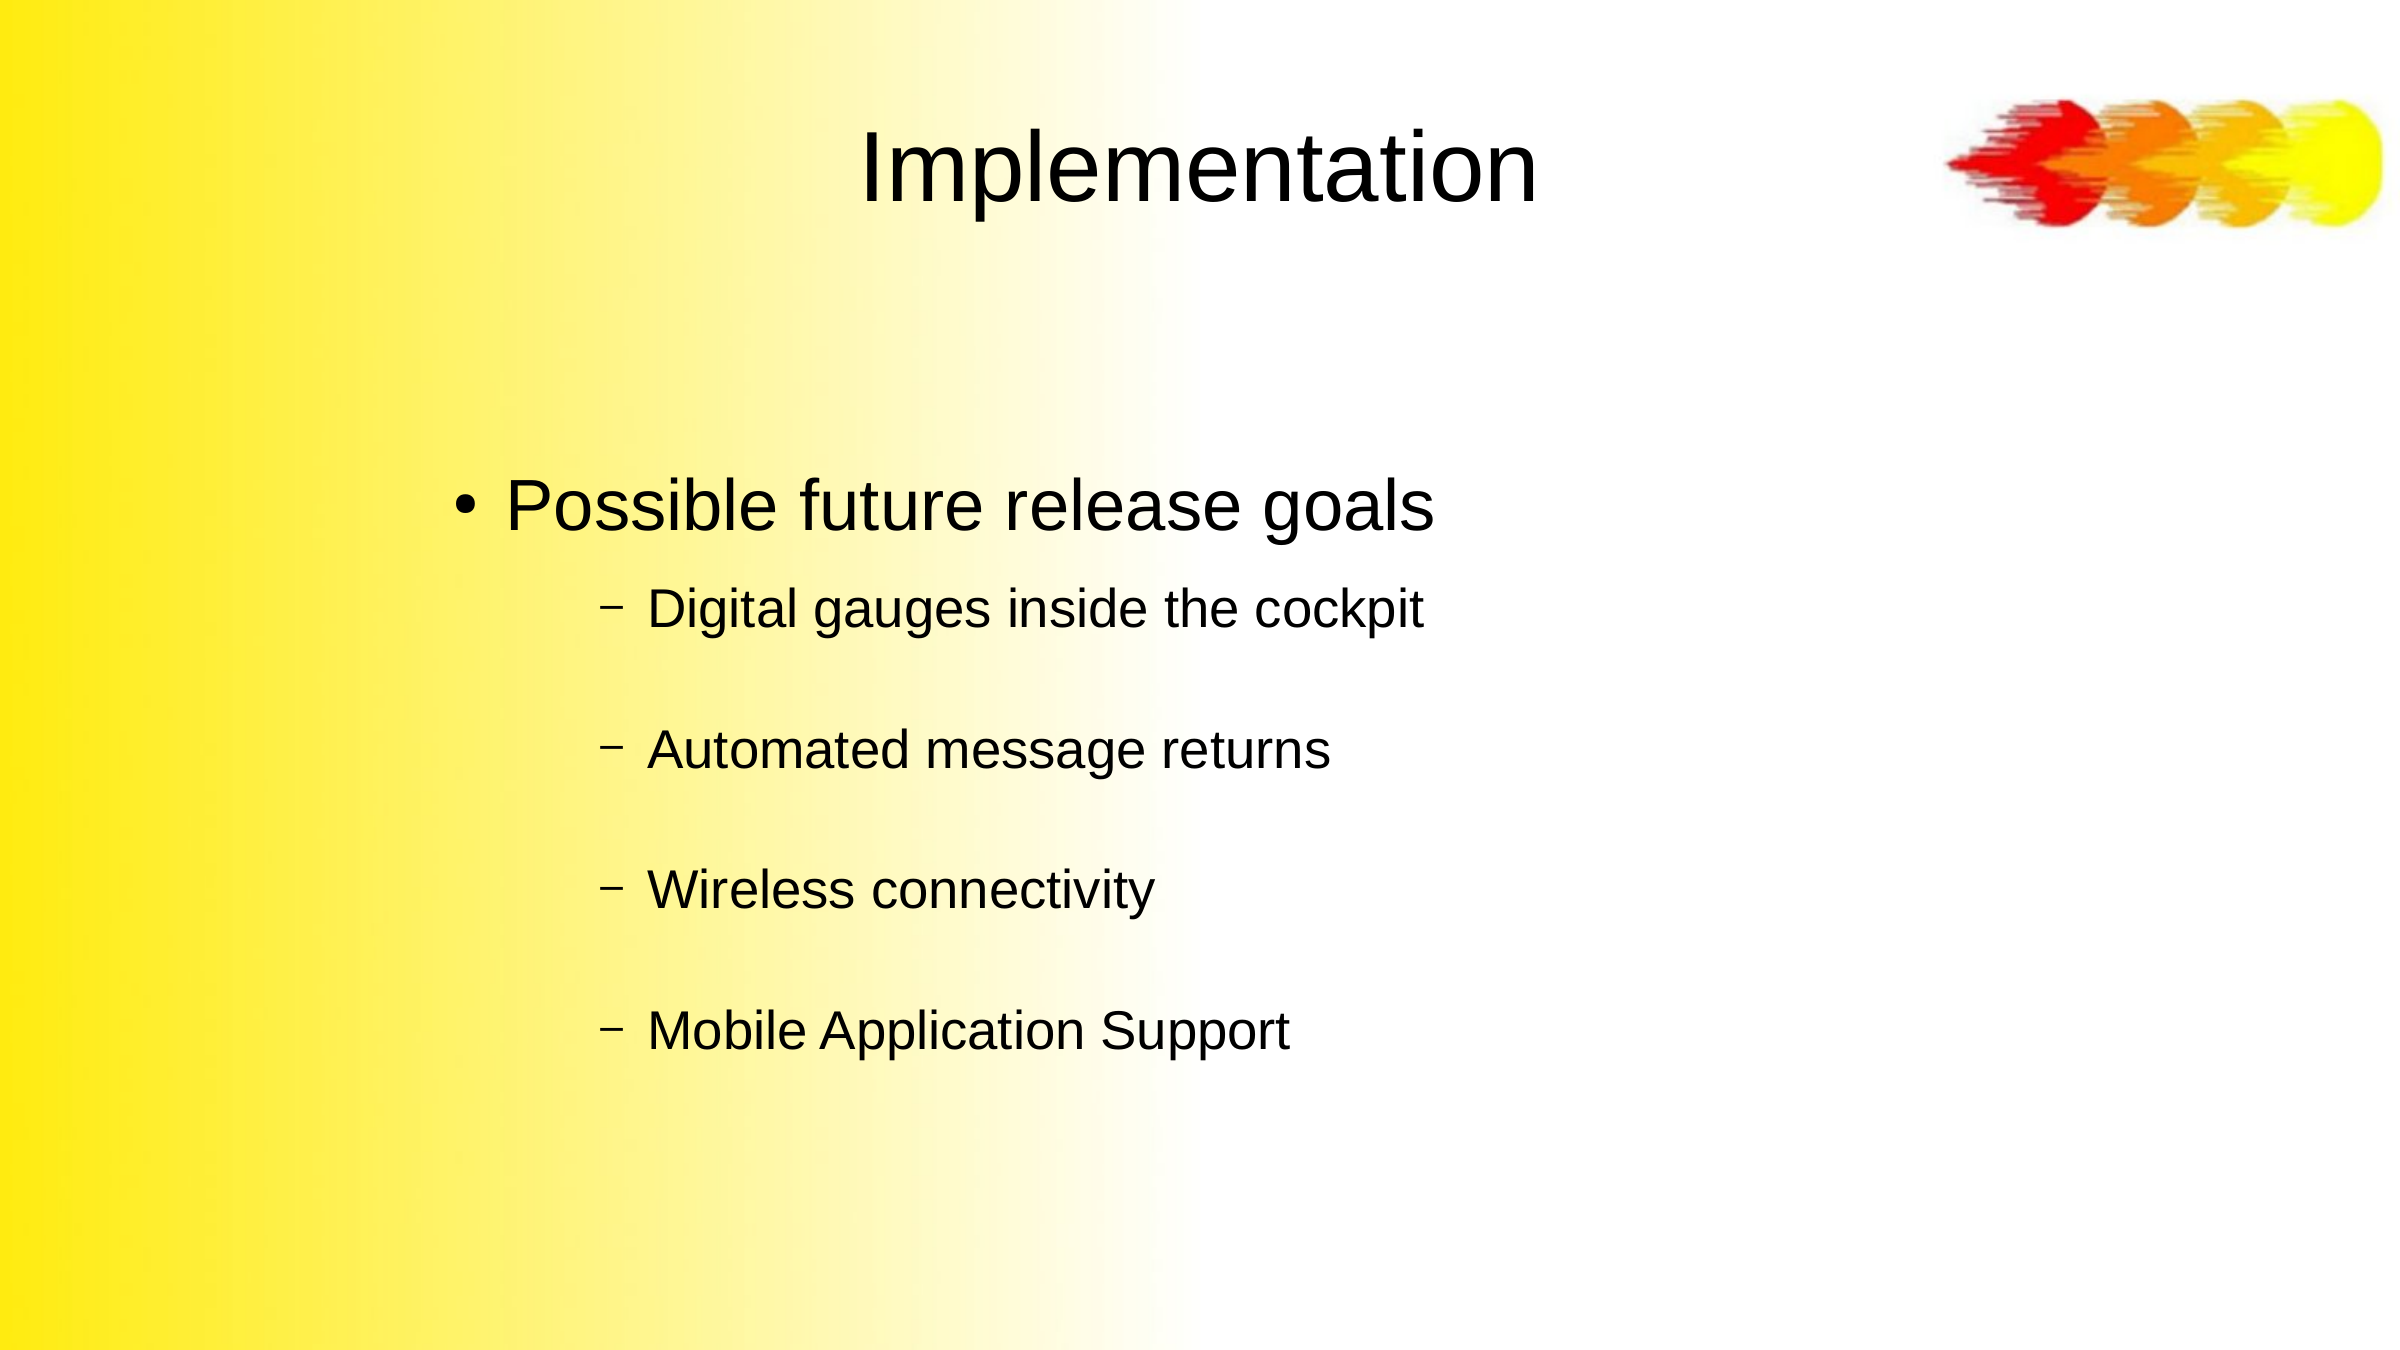

# Implementation
Possible future release goals
Digital gauges inside the cockpit
Automated message returns
Wireless connectivity
Mobile Application Support